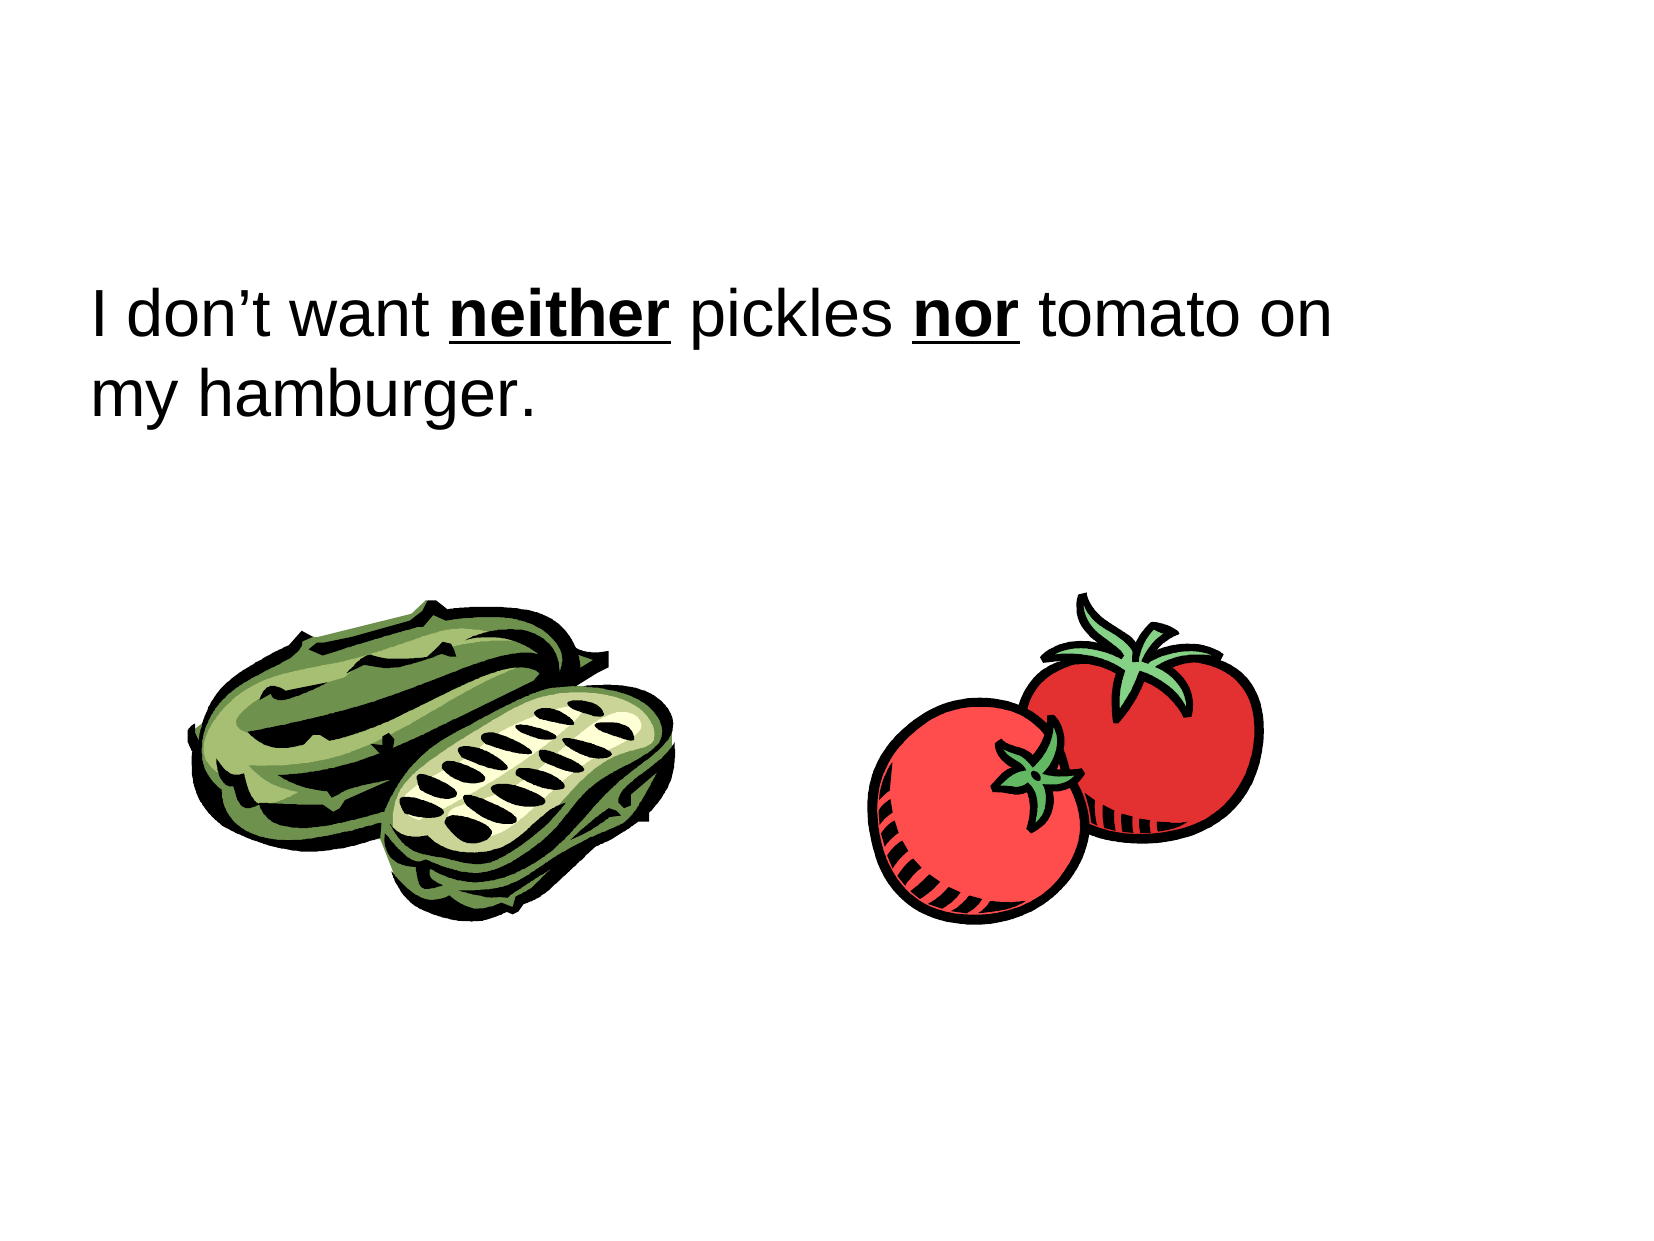

# Examples of Correlative Conjunctions
I don’t want neither pickles nor tomato on my hamburger.